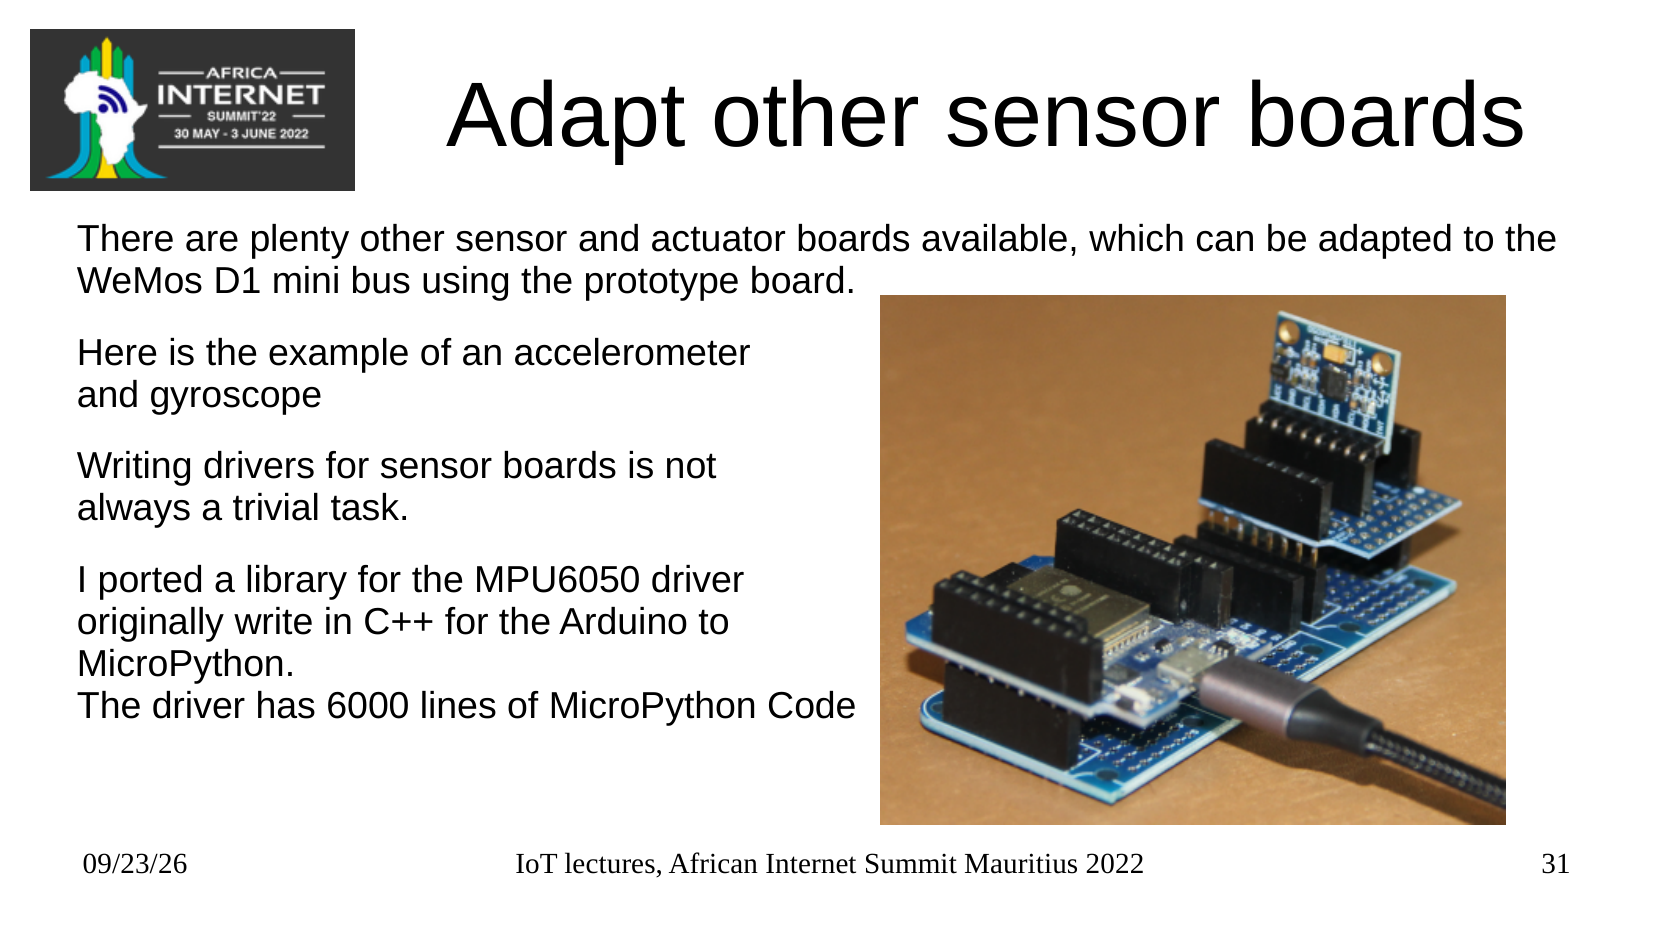

# Adapt other sensor boards
There are plenty other sensor and actuator boards available, which can be adapted to the WeMos D1 mini bus using the prototype board.
Here is the example of an accelerometer
and gyroscope
Writing drivers for sensor boards is not
always a trivial task.
I ported a library for the MPU6050 driver
originally write in C++ for the Arduino to
MicroPython.
The driver has 6000 lines of MicroPython Code
IoT lectures, African Internet Summit Mauritius 2022
31